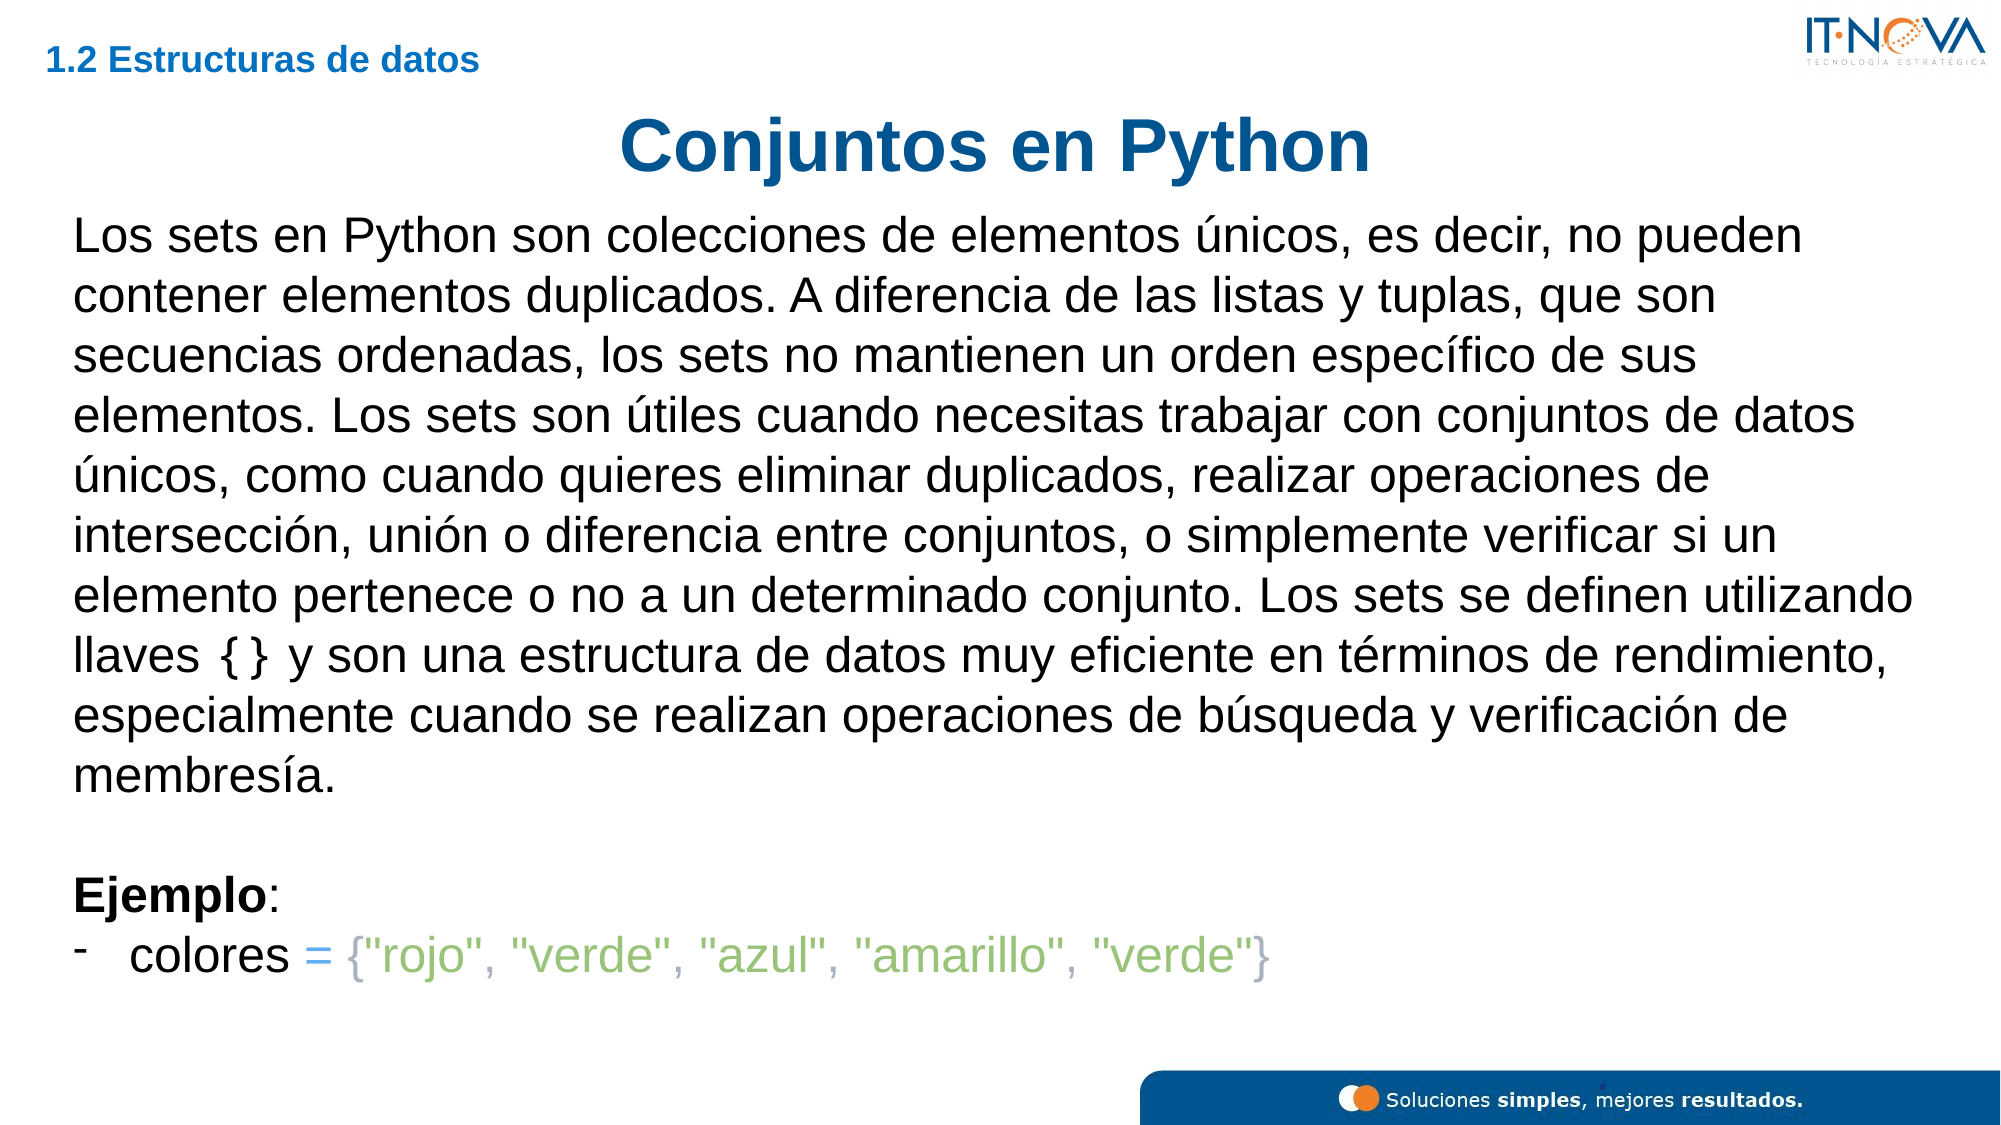

1.2 Estructuras de datos
Conjuntos en Python
Los sets en Python son colecciones de elementos únicos, es decir, no pueden contener elementos duplicados. A diferencia de las listas y tuplas, que son secuencias ordenadas, los sets no mantienen un orden específico de sus elementos. Los sets son útiles cuando necesitas trabajar con conjuntos de datos únicos, como cuando quieres eliminar duplicados, realizar operaciones de intersección, unión o diferencia entre conjuntos, o simplemente verificar si un elemento pertenece o no a un determinado conjunto. Los sets se definen utilizando llaves {} y son una estructura de datos muy eficiente en términos de rendimiento, especialmente cuando se realizan operaciones de búsqueda y verificación de membresía.
Ejemplo:
colores = {"rojo", "verde", "azul", "amarillo", "verde"}